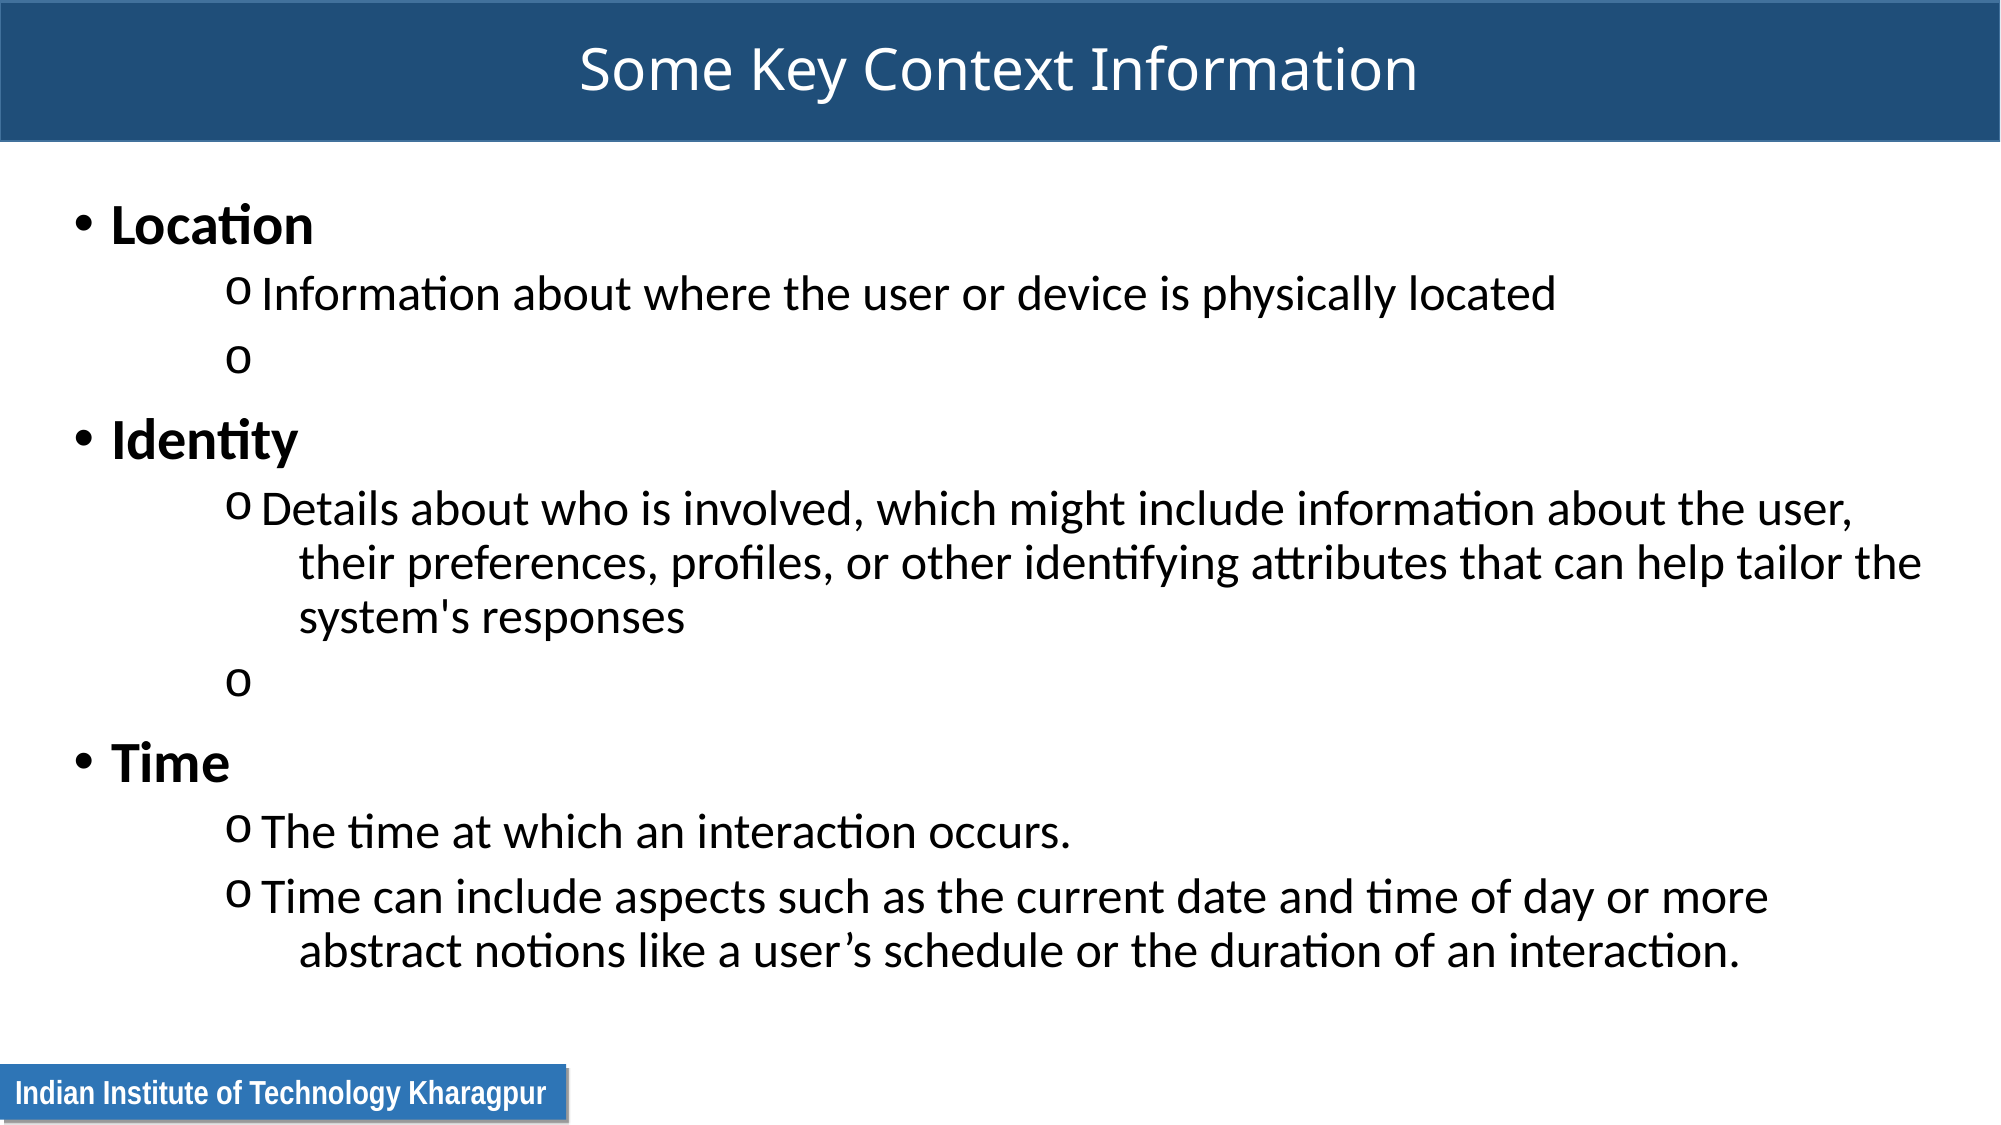

Some Key Context Information
# Location
Information about where the user or device is physically located
Identity
Details about who is involved, which might include information about the user, their preferences, profiles, or other identifying attributes that can help tailor the system's responses
Time
The time at which an interaction occurs.
Time can include aspects such as the current date and time of day or more abstract notions like a user’s schedule or the duration of an interaction.